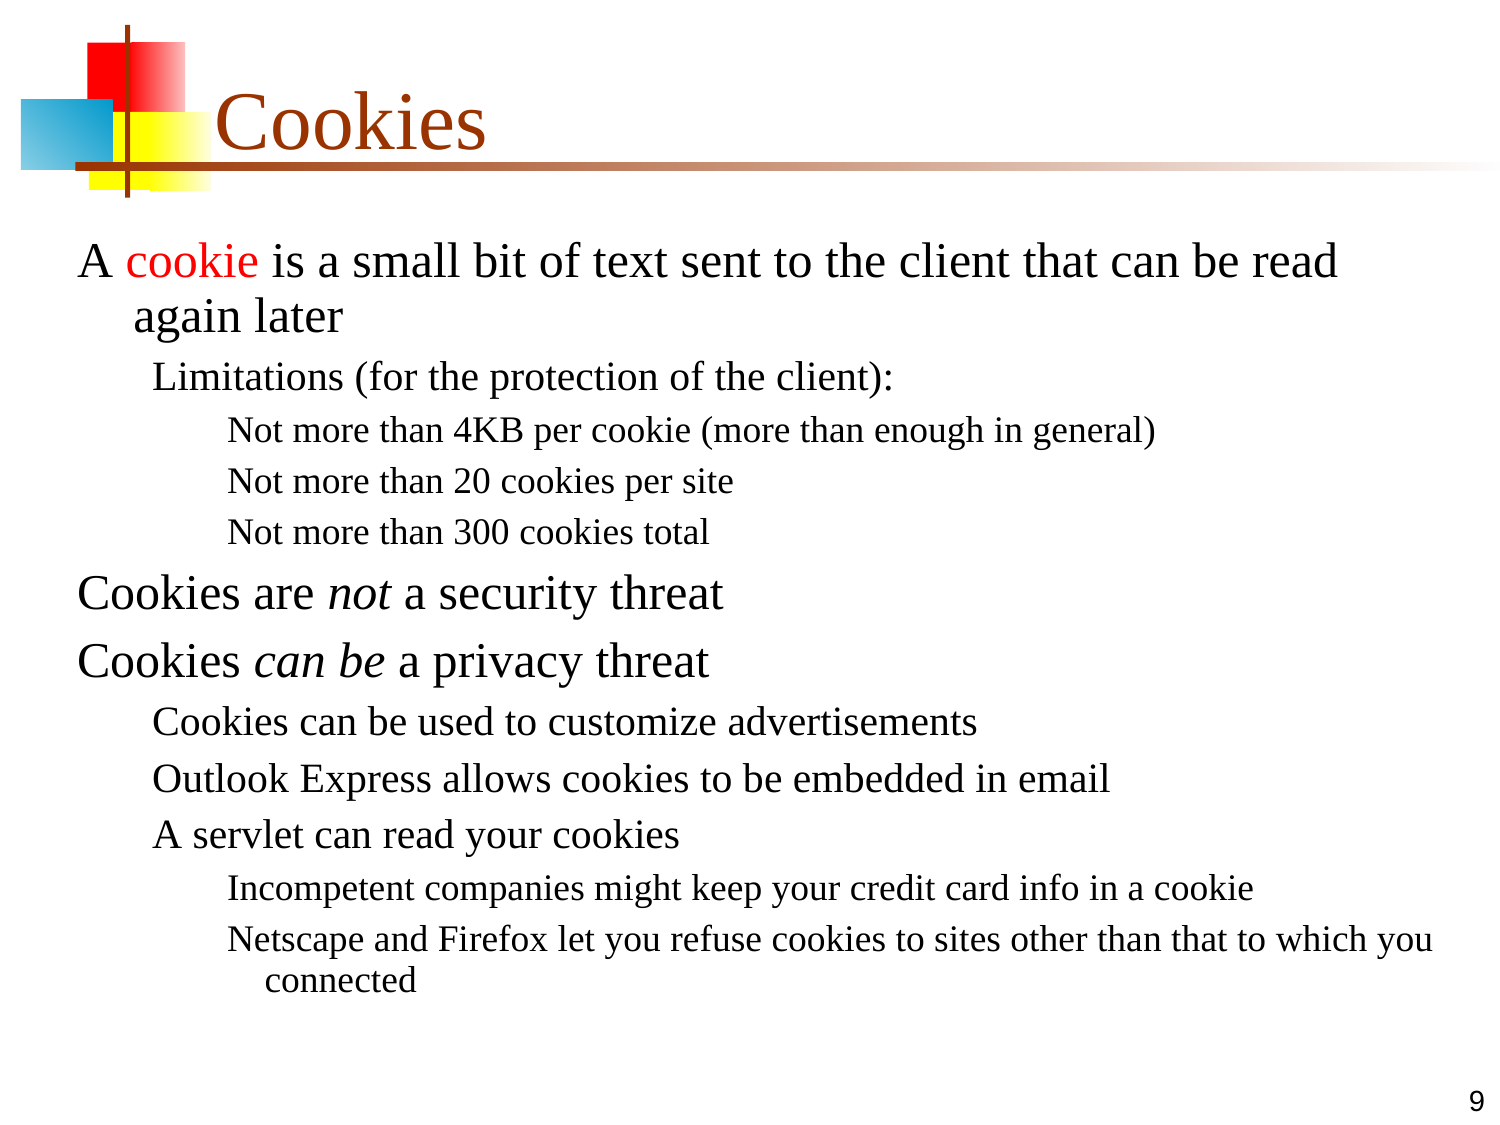

# Cookies
A cookie is a small bit of text sent to the client that can be read again later
Limitations (for the protection of the client):
Not more than 4KB per cookie (more than enough in general)
Not more than 20 cookies per site
Not more than 300 cookies total
Cookies are not a security threat
Cookies can be a privacy threat
Cookies can be used to customize advertisements
Outlook Express allows cookies to be embedded in email
A servlet can read your cookies
Incompetent companies might keep your credit card info in a cookie
Netscape and Firefox let you refuse cookies to sites other than that to which you connected
9